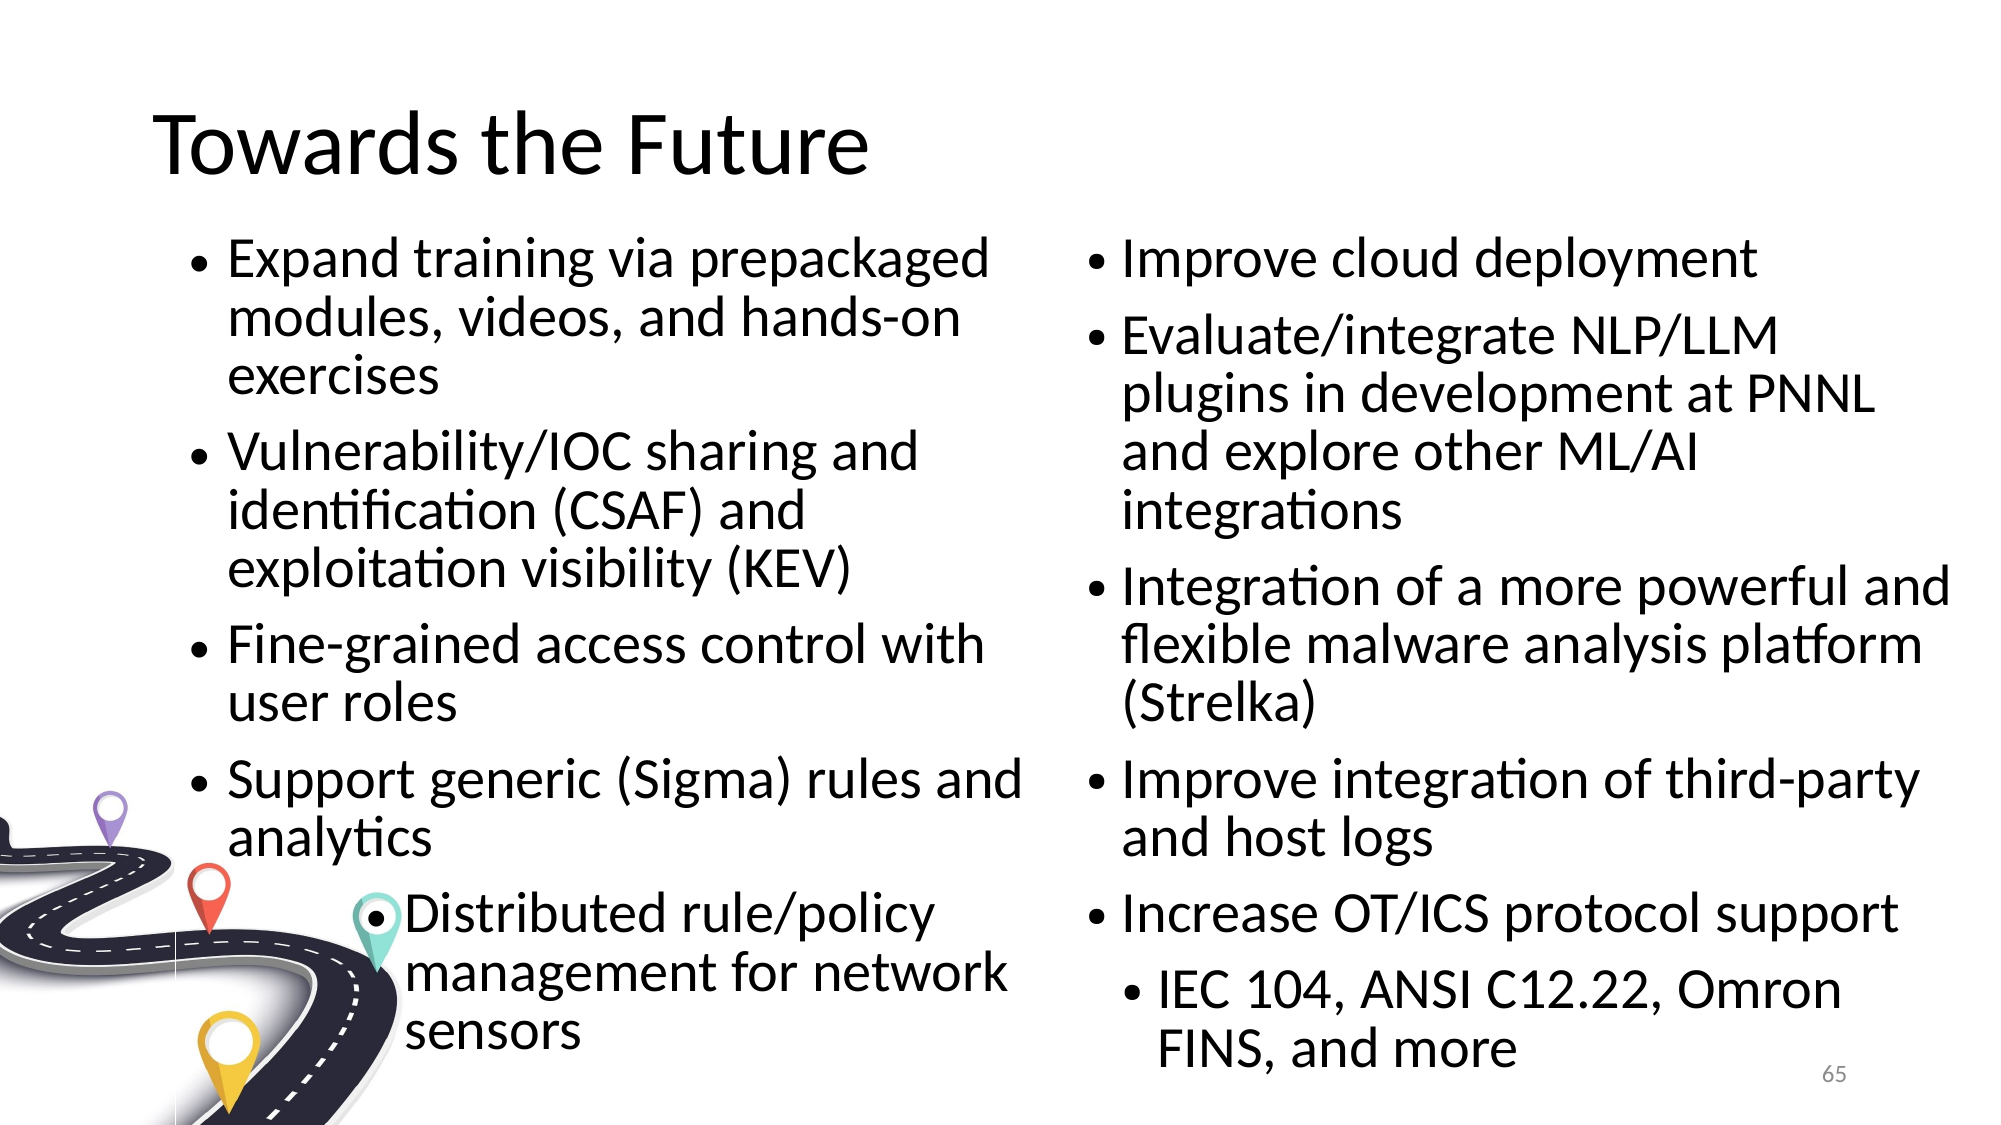

# Towards the Future
| Expand training via prepackaged modules, videos, and hands-on exercises Vulnerability/IOC sharing and identification (CSAF) and exploitation visibility (KEV) Fine-grained access control with user roles Support generic (Sigma) rules and analytics Distributed rule/policy management for network sensors | Improve cloud deployment Evaluate/integrate NLP/LLM plugins in development at PNNL and explore other ML/AI integrations Integration of a more powerful and flexible malware analysis platform (Strelka) Improve integration of third-party and host logs Increase OT/ICS protocol support IEC 104, ANSI C12.22, Omron FINS, and more |
| --- | --- |